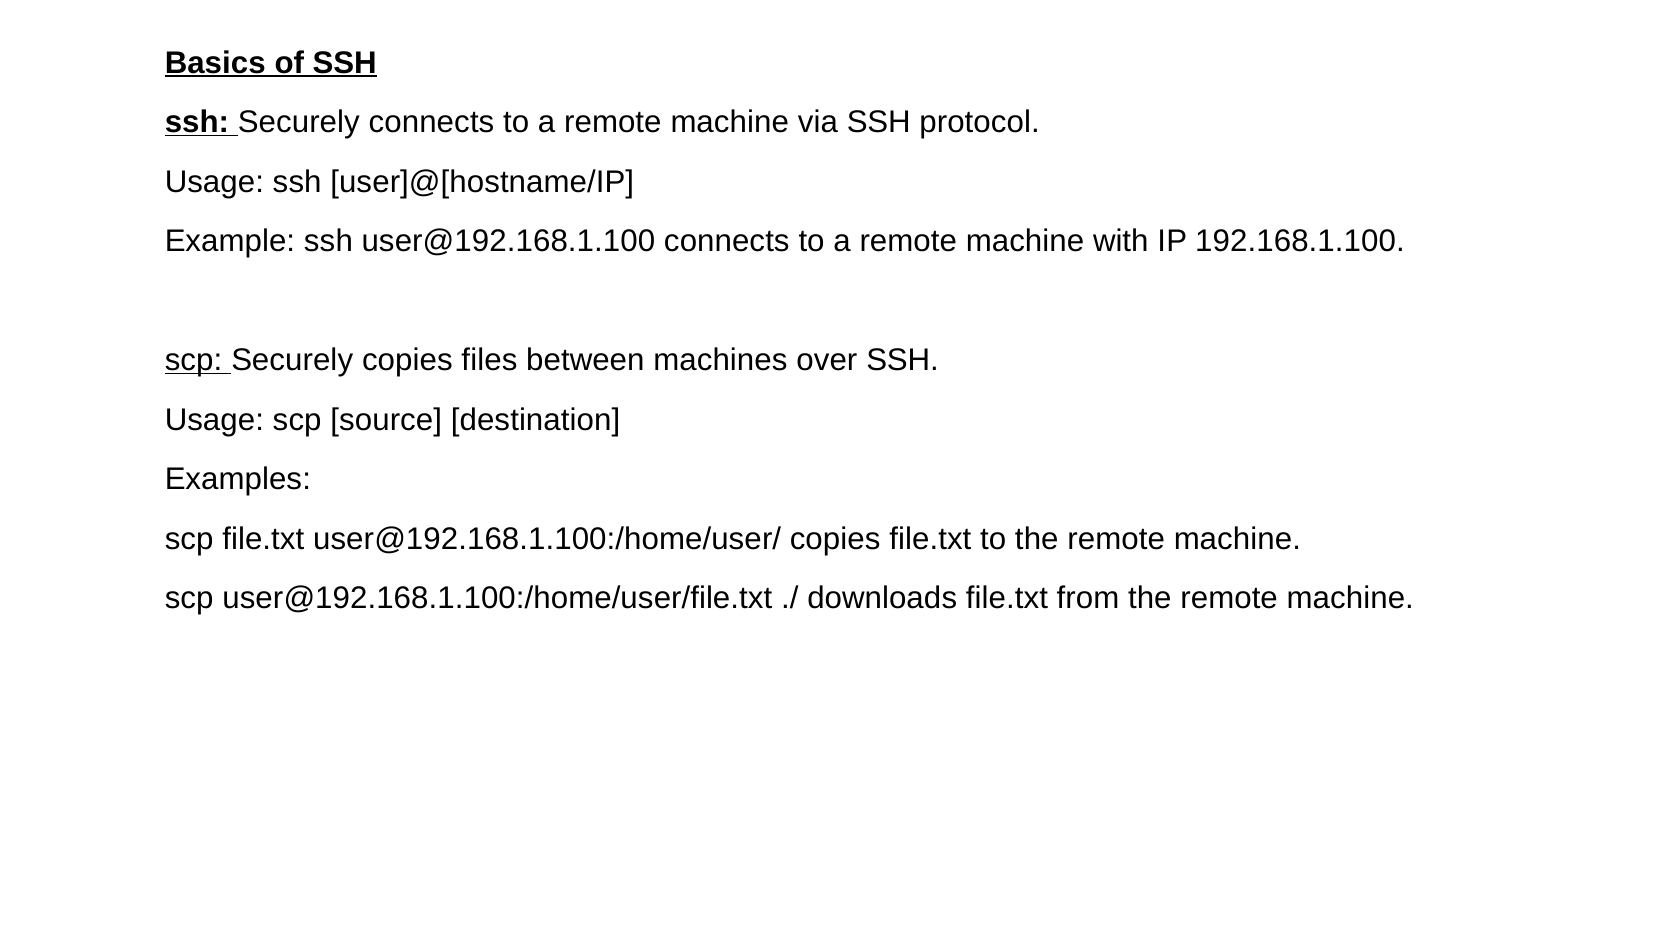

Basics of SSH
ssh: Securely connects to a remote machine via SSH protocol.
Usage: ssh [user]@[hostname/IP]
Example: ssh user@192.168.1.100 connects to a remote machine with IP 192.168.1.100.
scp: Securely copies files between machines over SSH.
Usage: scp [source] [destination]
Examples:
scp file.txt user@192.168.1.100:/home/user/ copies file.txt to the remote machine.
scp user@192.168.1.100:/home/user/file.txt ./ downloads file.txt from the remote machine.